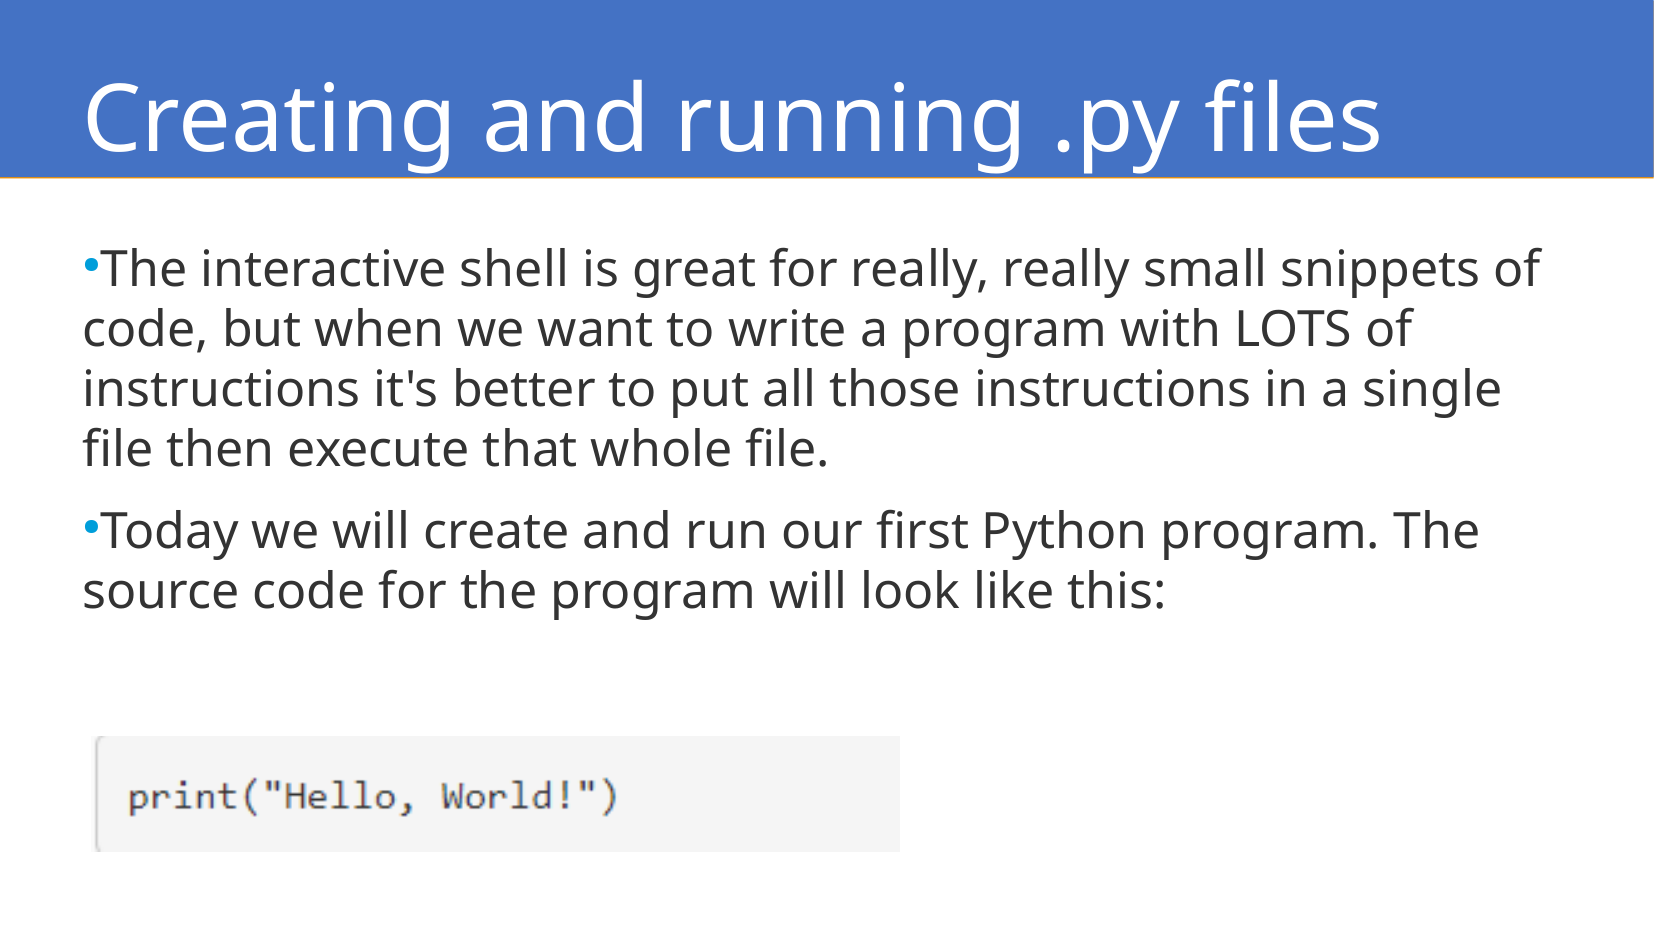

# Creating and running .py files
The interactive shell is great for really, really small snippets of code, but when we want to write a program with LOTS of instructions it's better to put all those instructions in a single file then execute that whole file.
Today we will create and run our first Python program. The source code for the program will look like this: